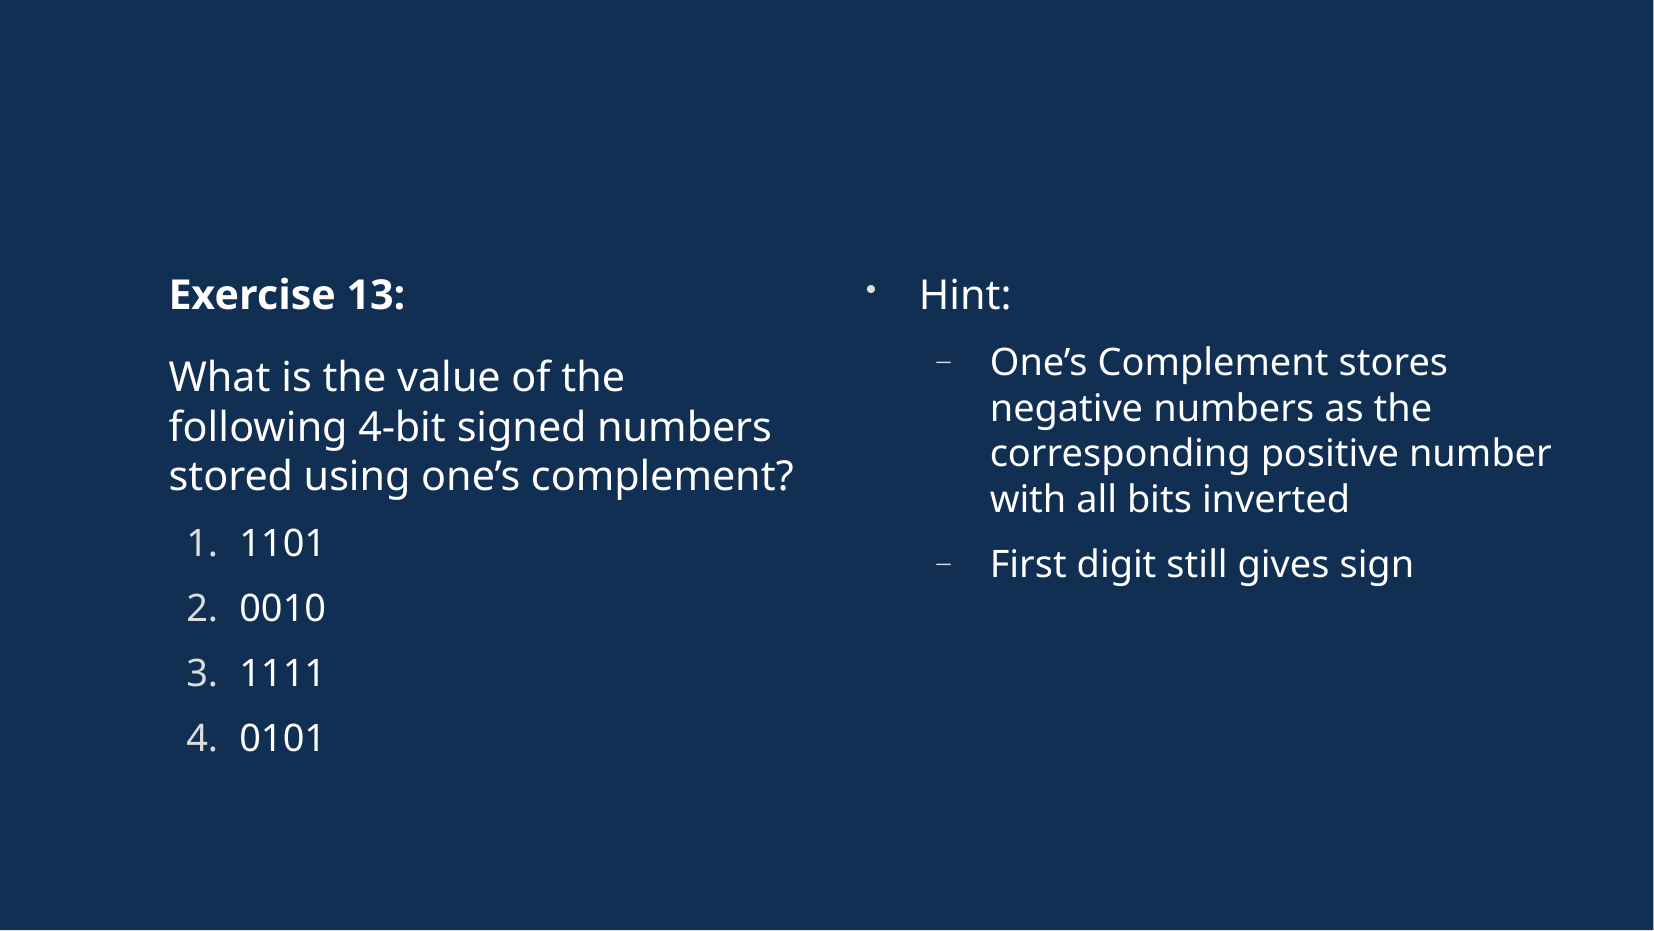

#
Exercise 13:
What is the value of the following 4-bit signed numbers stored using one’s complement?
1101
0010
1111
0101
Hint:
One’s Complement stores negative numbers as the corresponding positive number with all bits inverted
First digit still gives sign